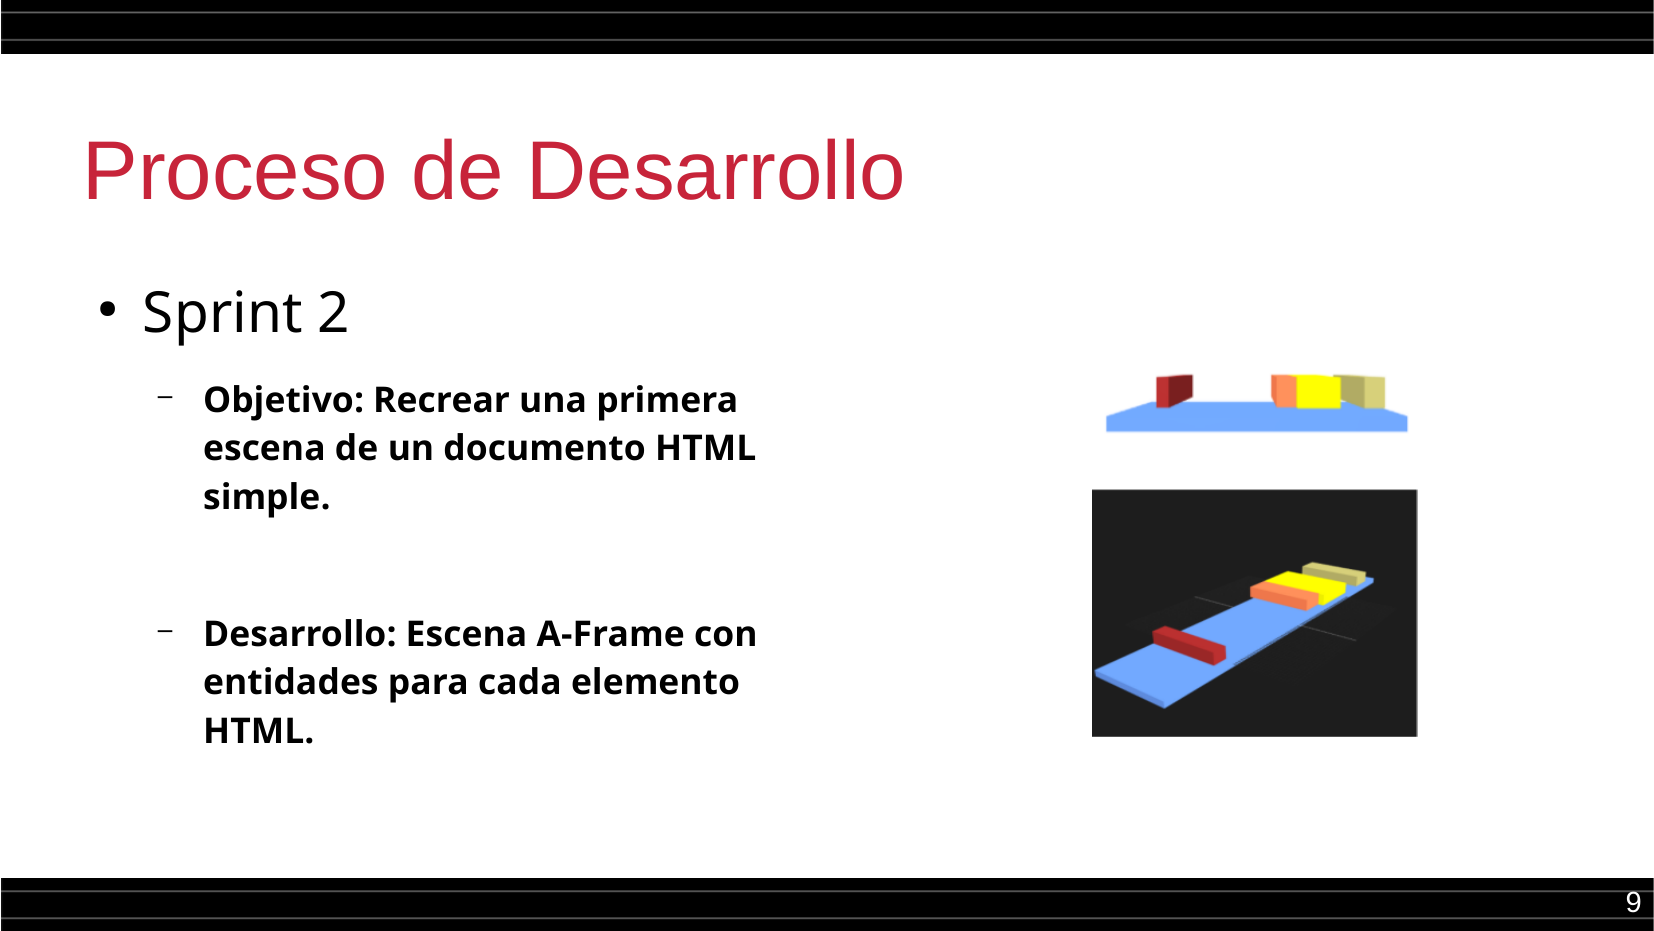

# Proceso de Desarrollo
Sprint 2
Objetivo: Recrear una primera escena de un documento HTML simple.
Desarrollo: Escena A-Frame con entidades para cada elemento HTML.